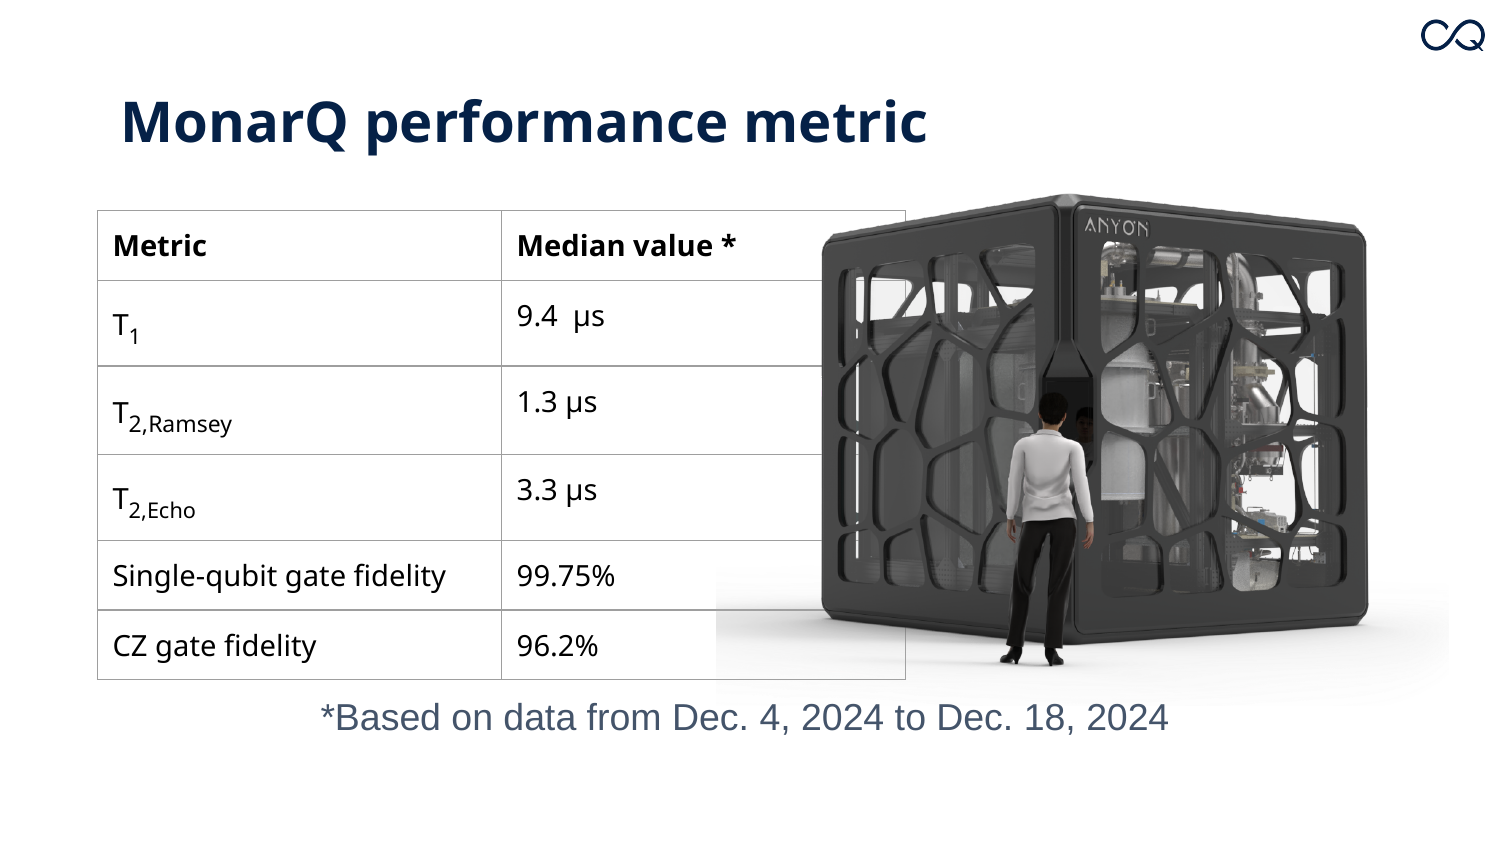

#
MonarQ performance metric
| Metric | Median value \* |
| --- | --- |
| T1 | 9.4 µs |
| T2,Ramsey | 1.3 µs |
| T2,Echo | 3.3 µs |
| Single-qubit gate fidelity | 99.75% |
| CZ gate fidelity | 96.2% |
*Based on data from Dec. 4, 2024 to Dec. 18, 2024